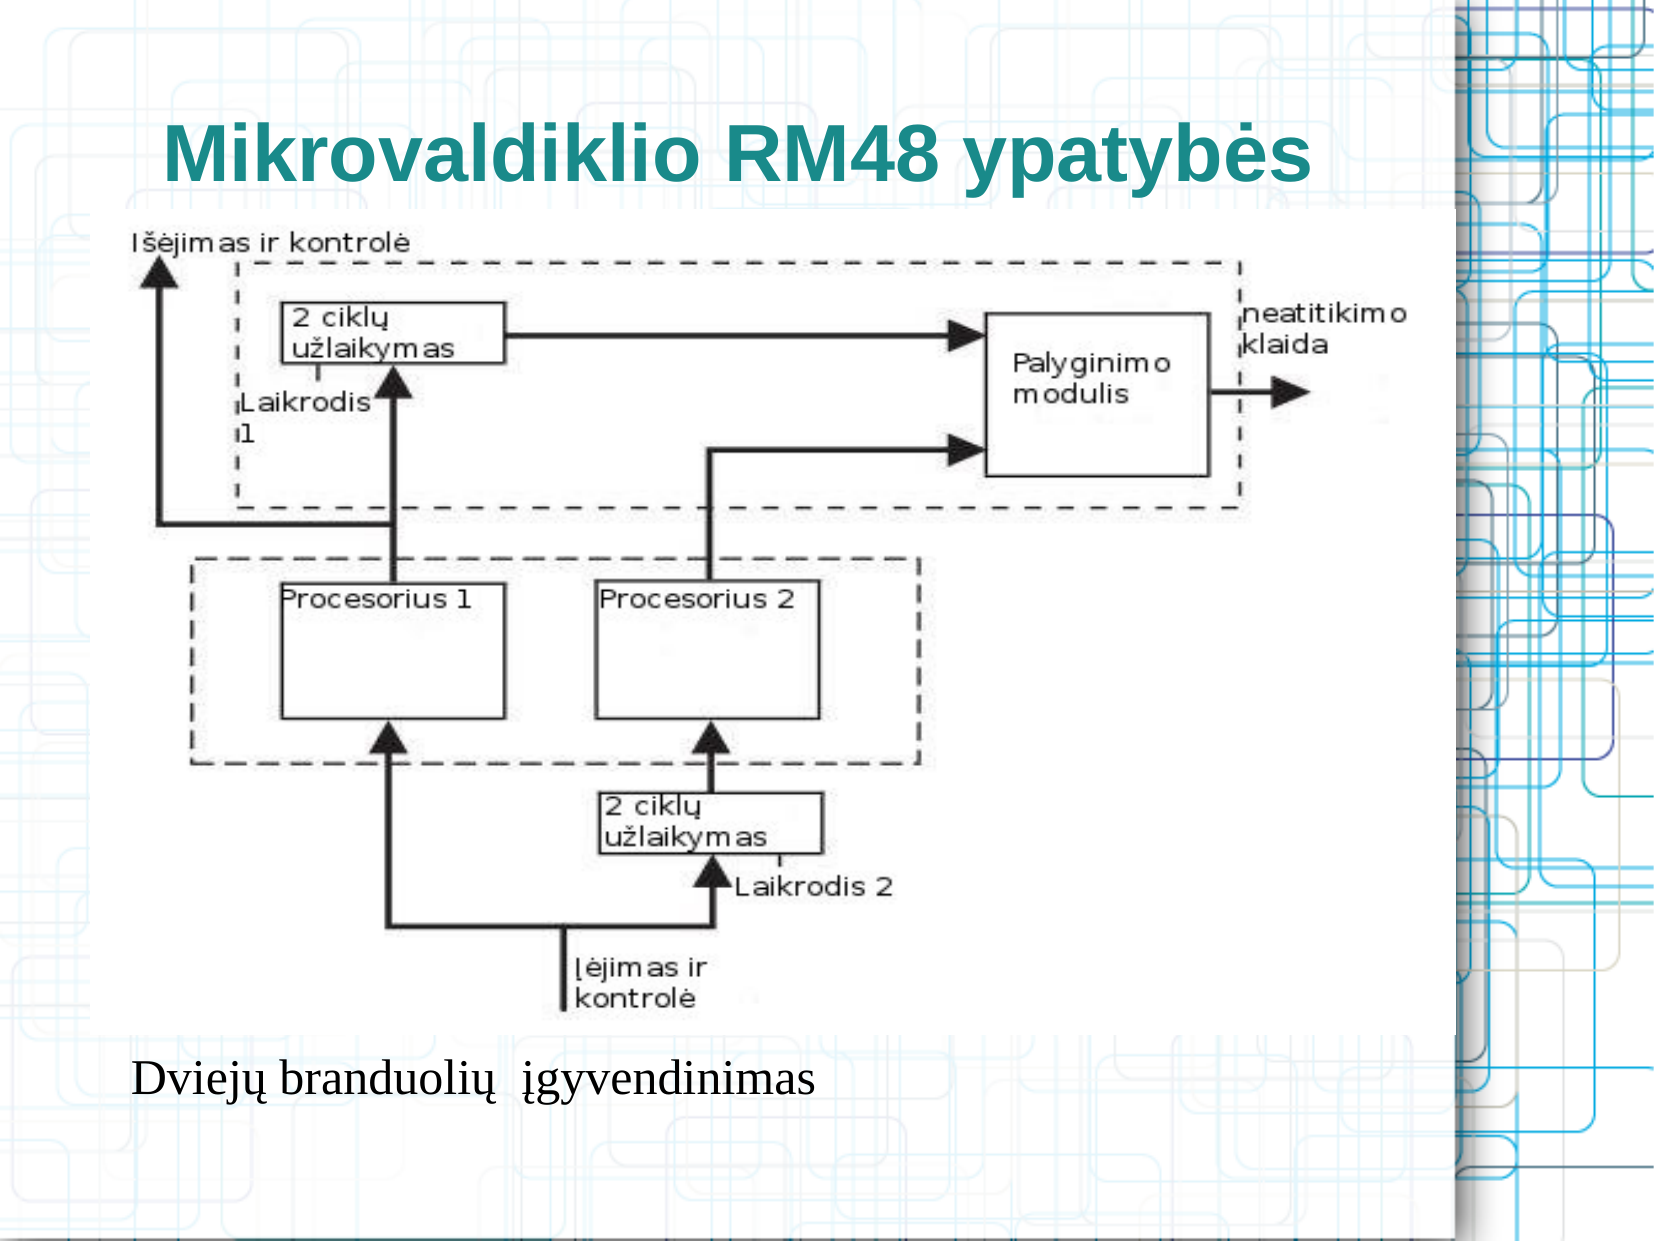

# Mikrovaldiklio RM48 ypatybės
Dviejų branduolių įgyvendinimas